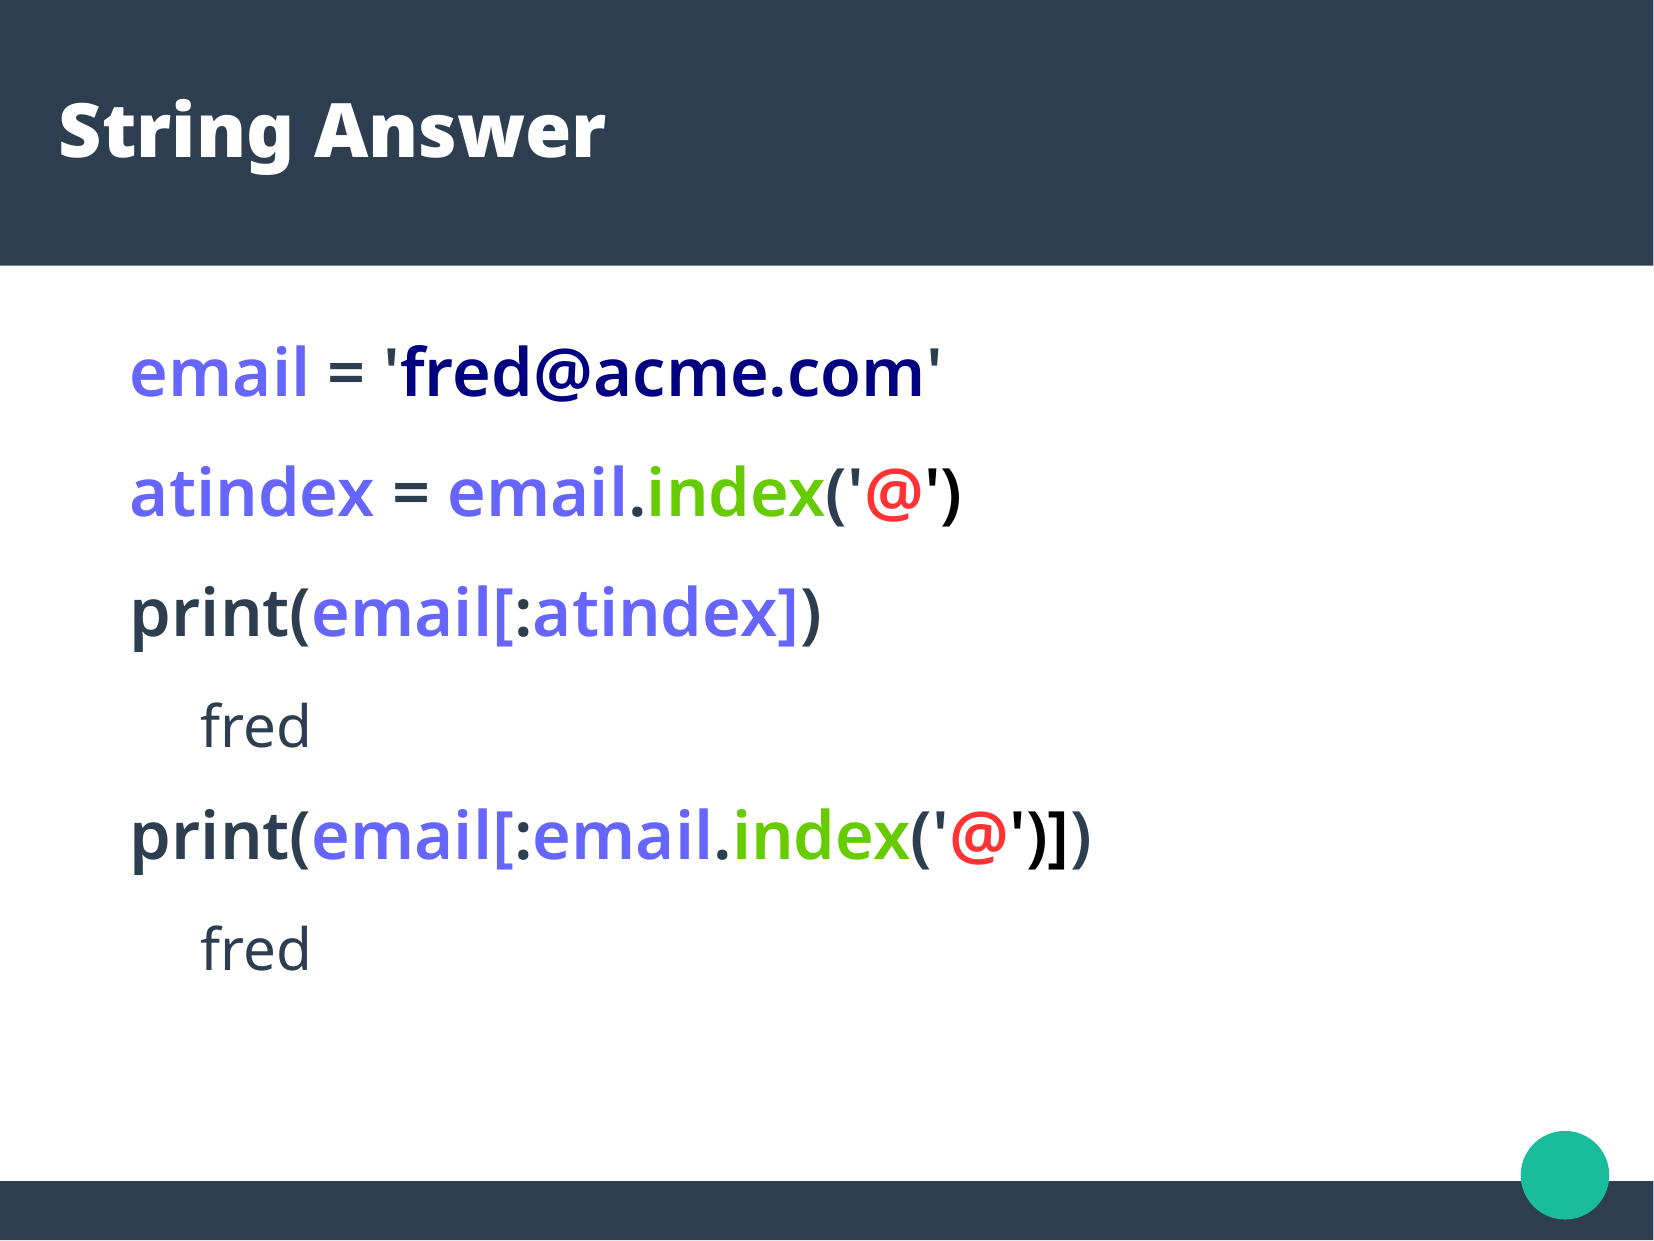

# String Answer
email = 'fred@acme.com'
atindex = email.index('@')
print(email[:atindex])
fred
print(email[:email.index('@')])
fred